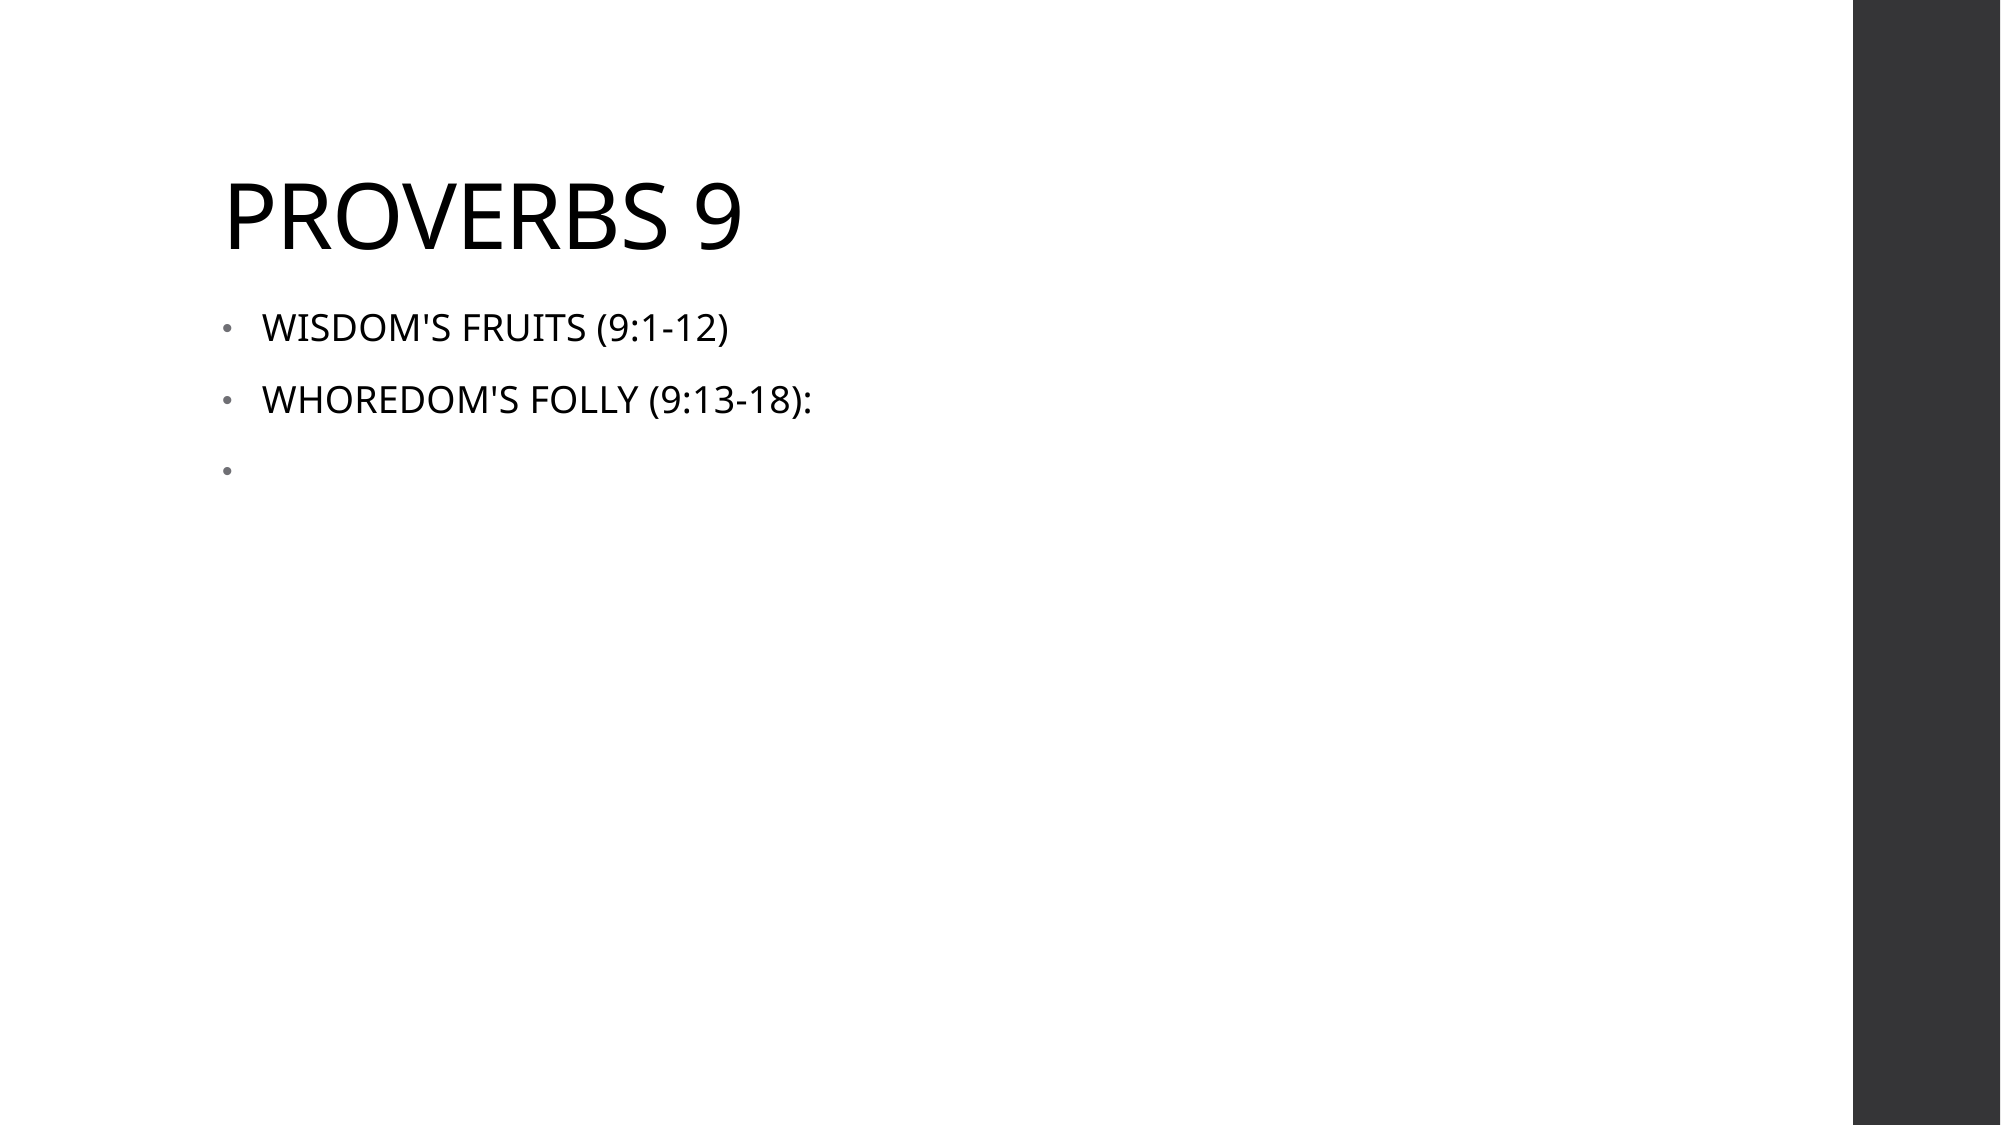

# PROVERBS 9
 WISDOM'S FRUITS (9:1-12)
 WHOREDOM'S FOLLY (9:13-18):